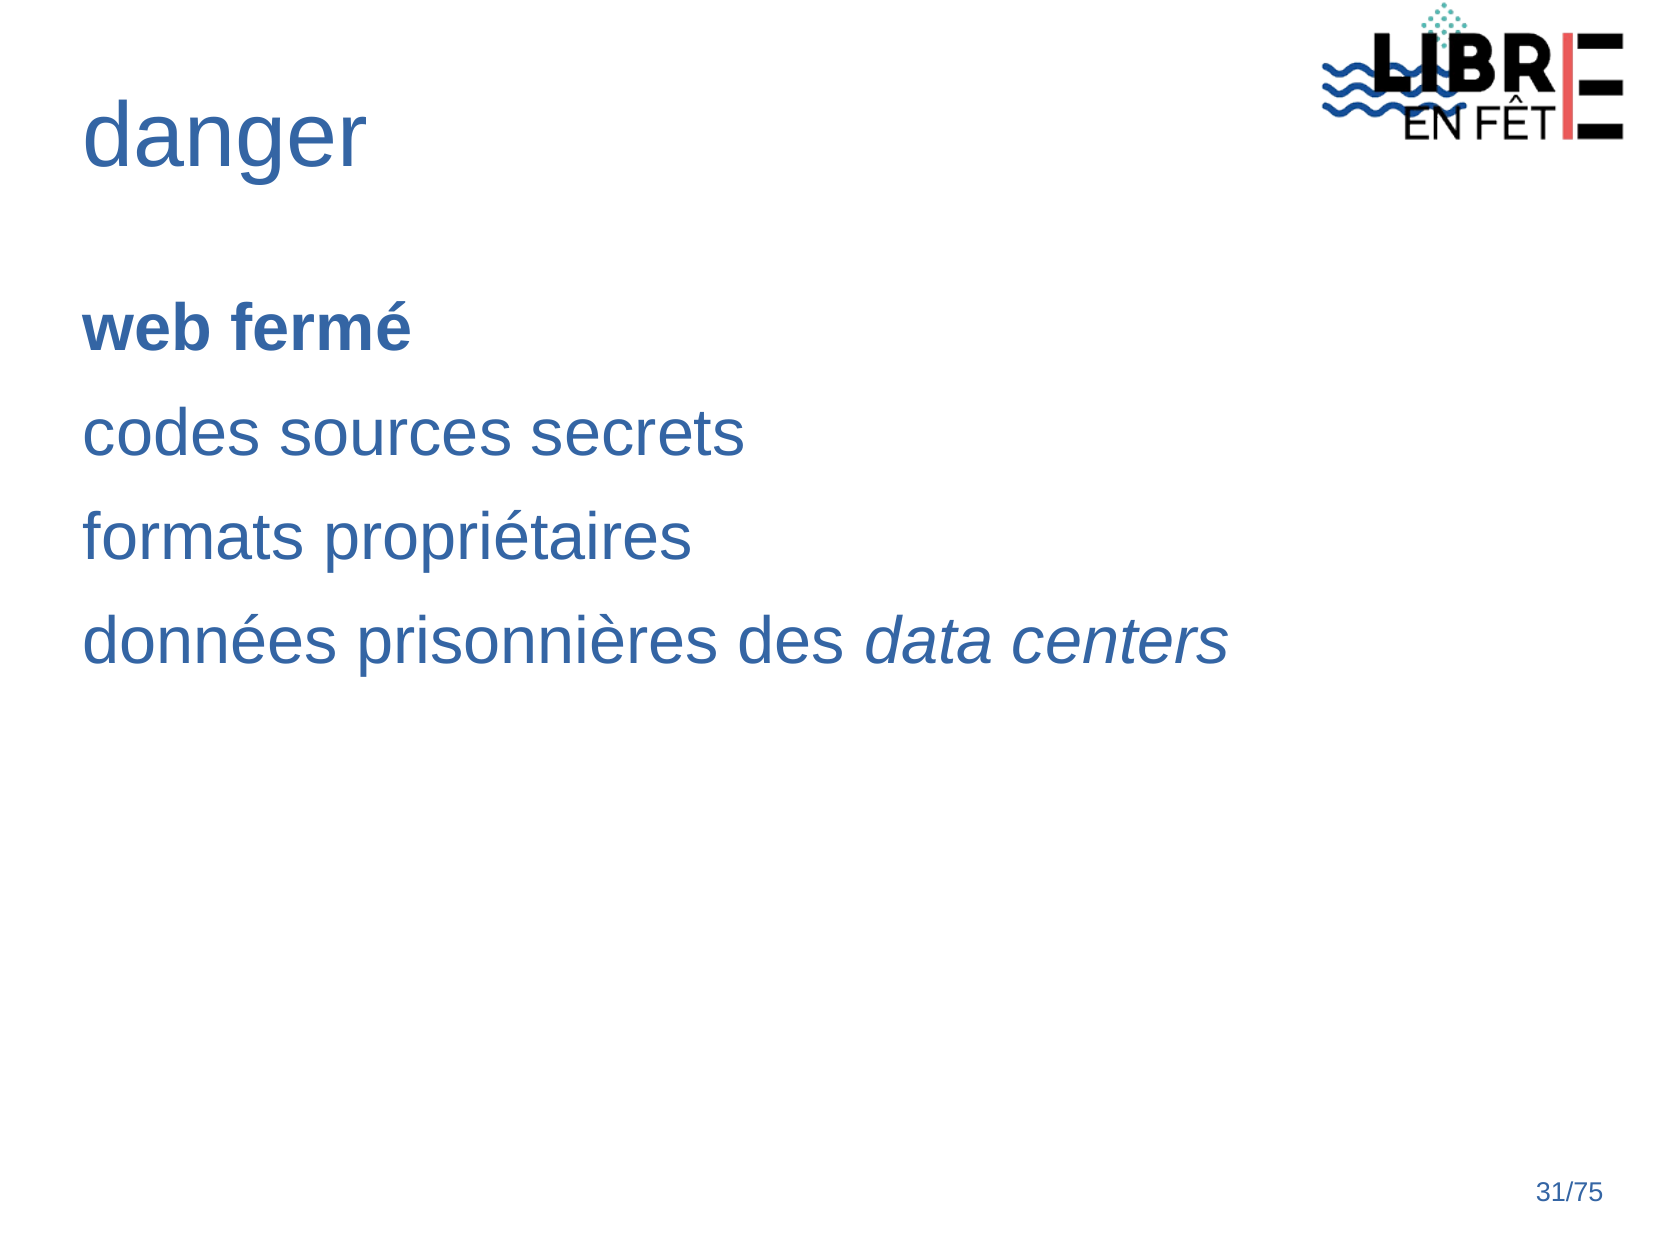

# danger
web fermé
codes sources secrets
formats propriétaires
données prisonnières des data centers